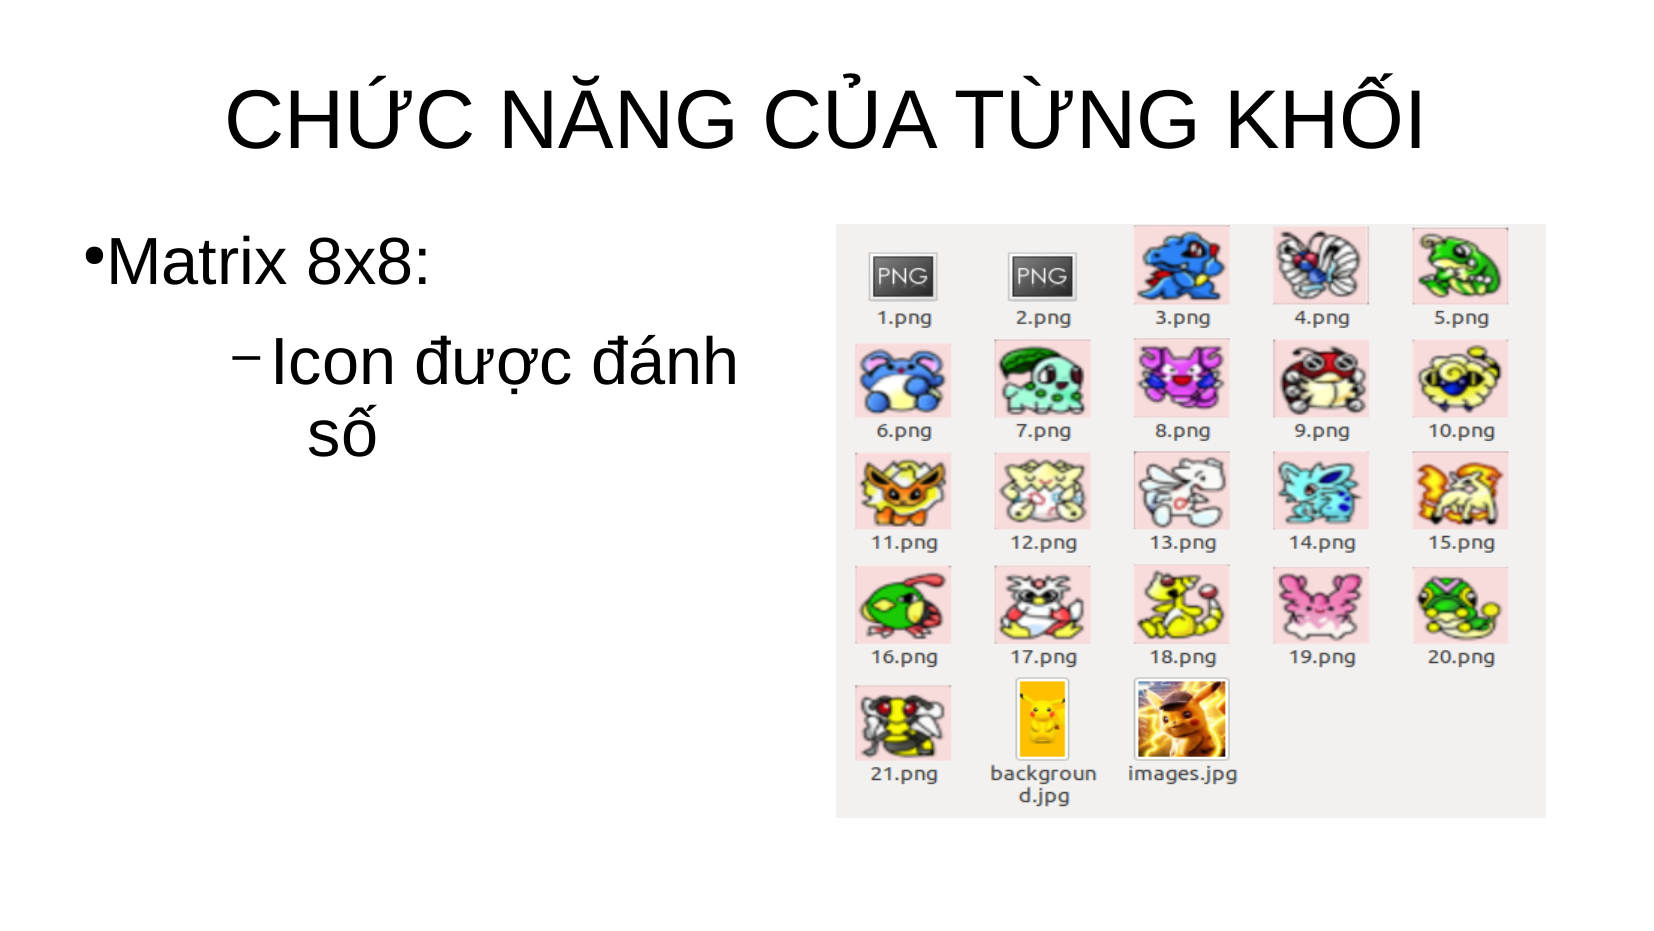

# CHỨC NĂNG CỦA TỪNG KHỐI
Matrix 8x8:
Icon được đánh số